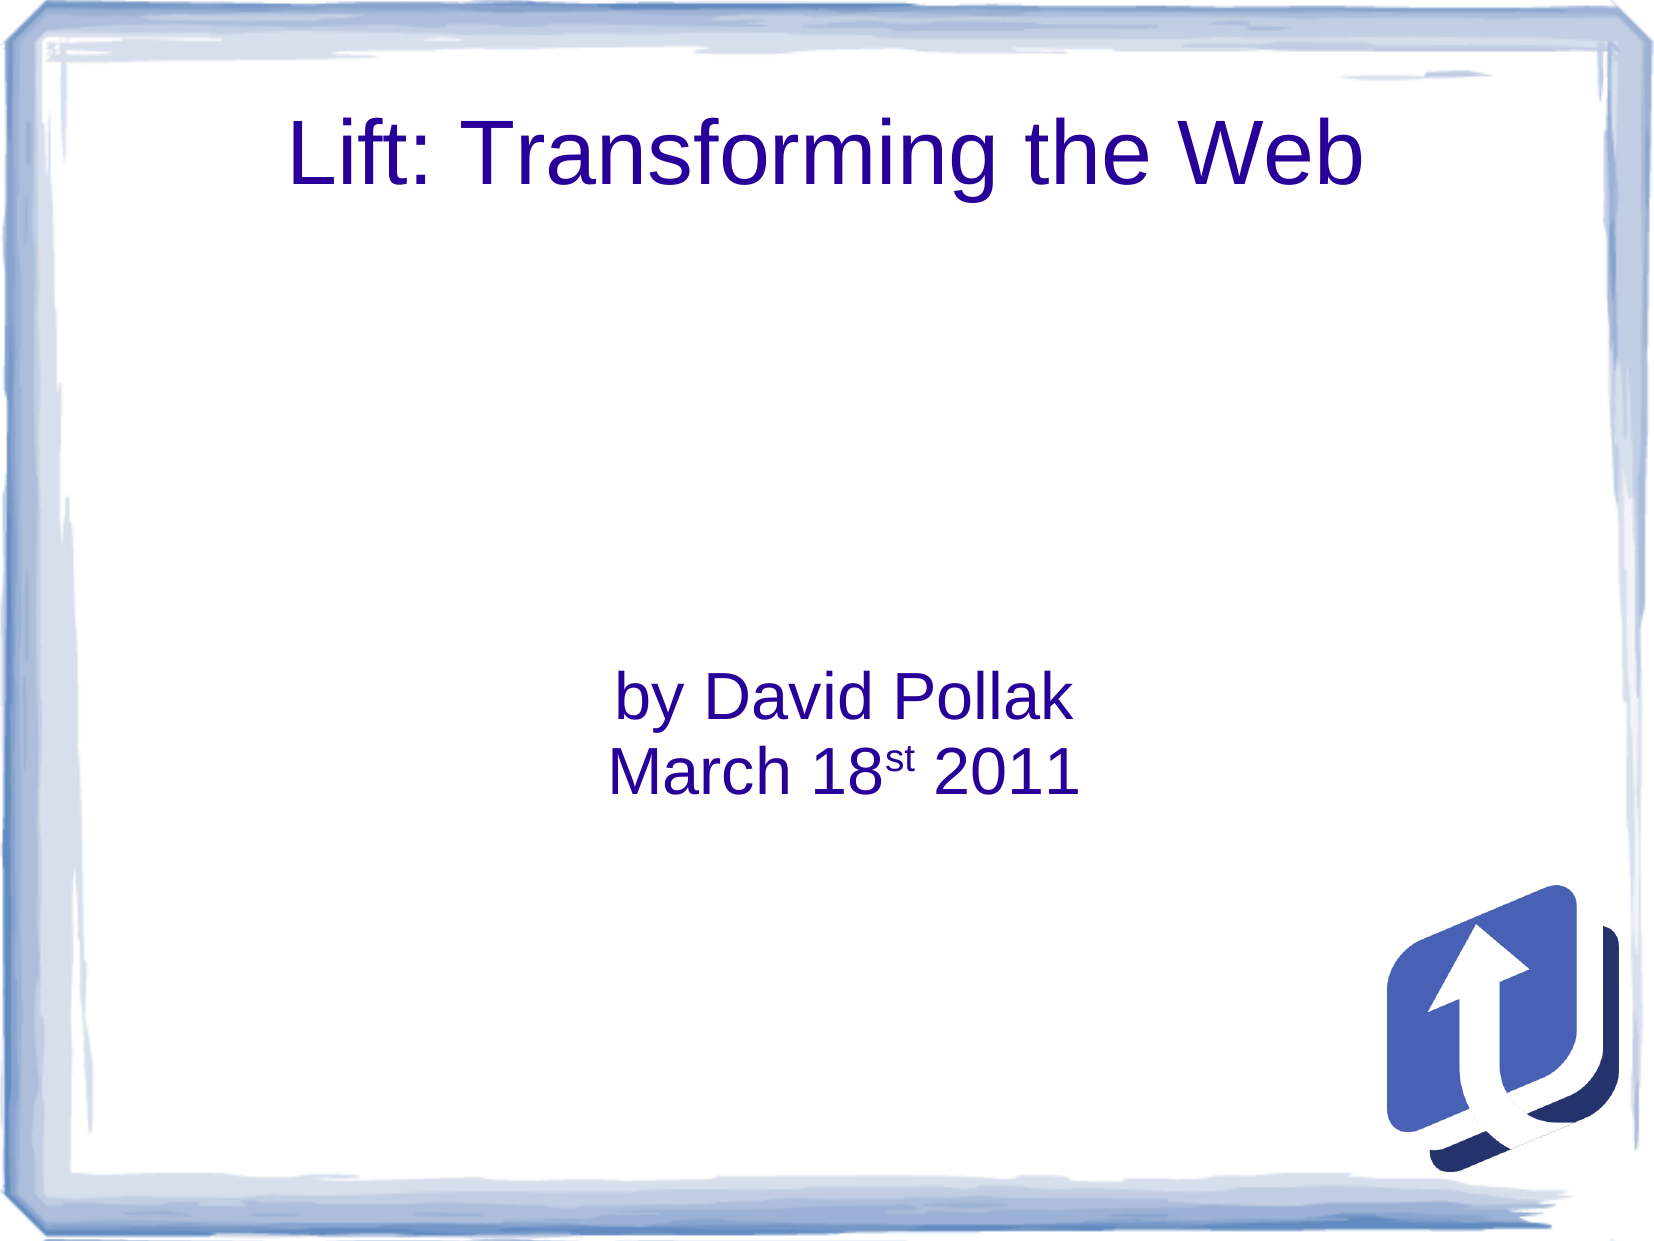

# Lift: Transforming the Web
by David Pollak
March 18st 2011